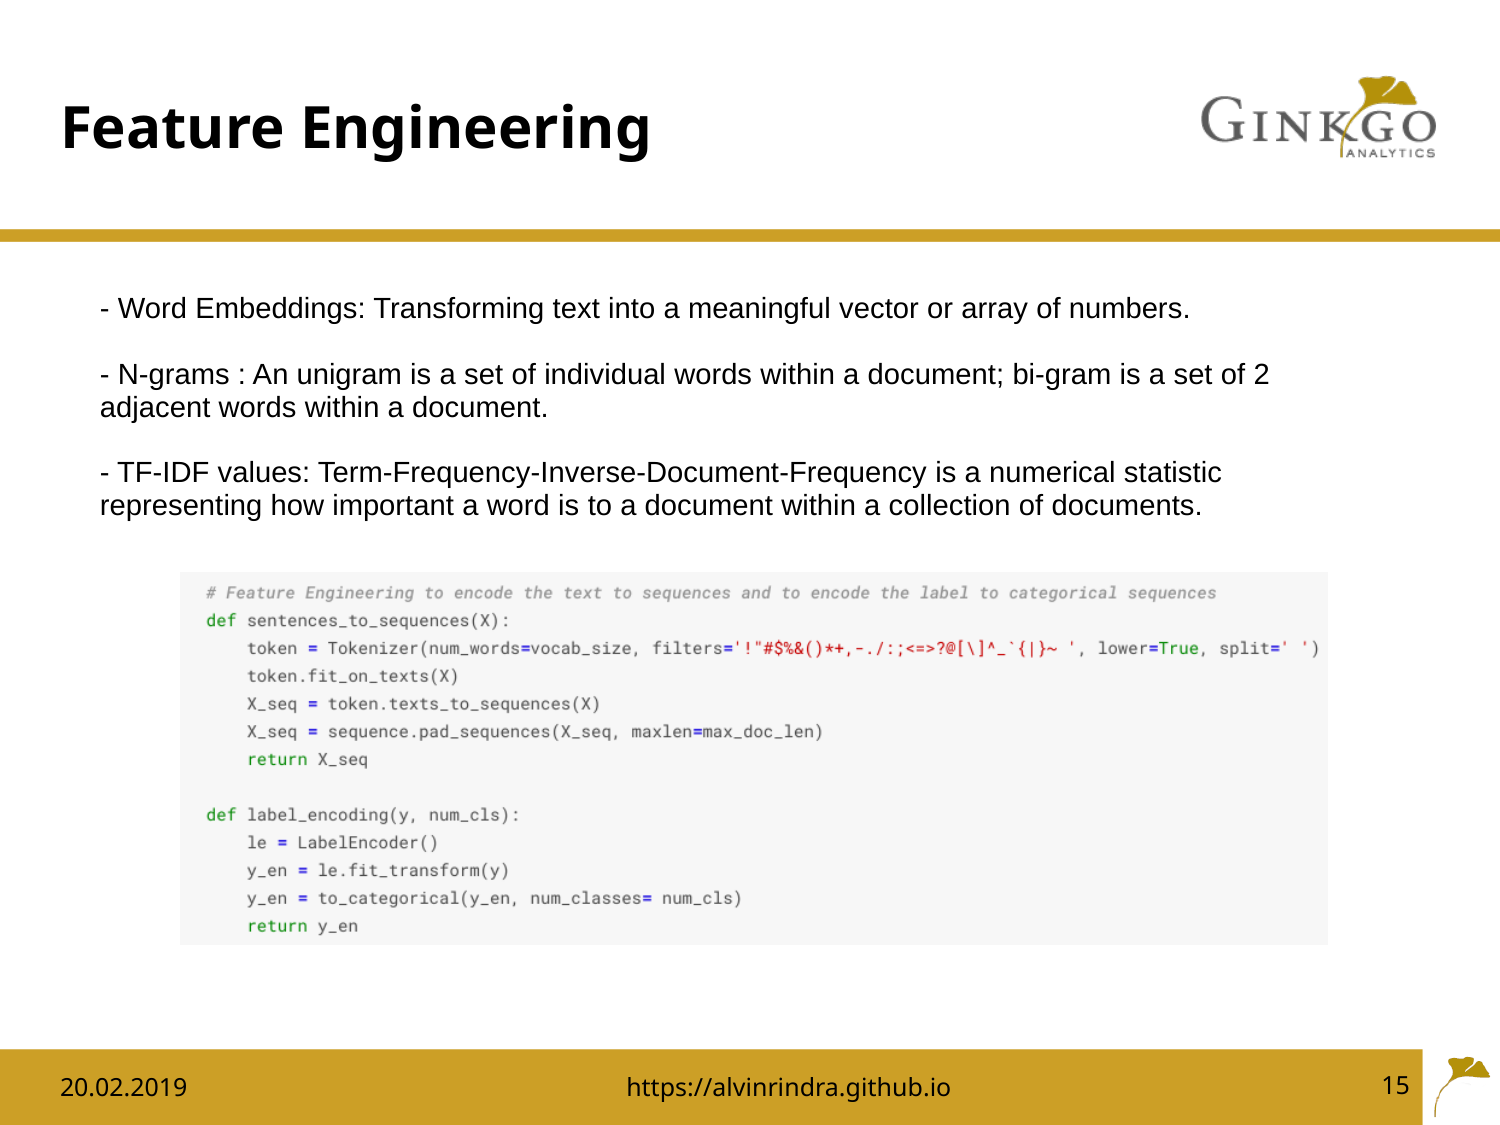

Feature Engineering
- Word Embeddings: Transforming text into a meaningful vector or array of numbers.
- N-grams : An unigram is a set of individual words within a document; bi-gram is a set of 2 adjacent words within a document.
- TF-IDF values: Term-Frequency-Inverse-Document-Frequency is a numerical statistic representing how important a word is to a document within a collection of documents.
#
					https://alvinrindra.github.io
20.02.2019